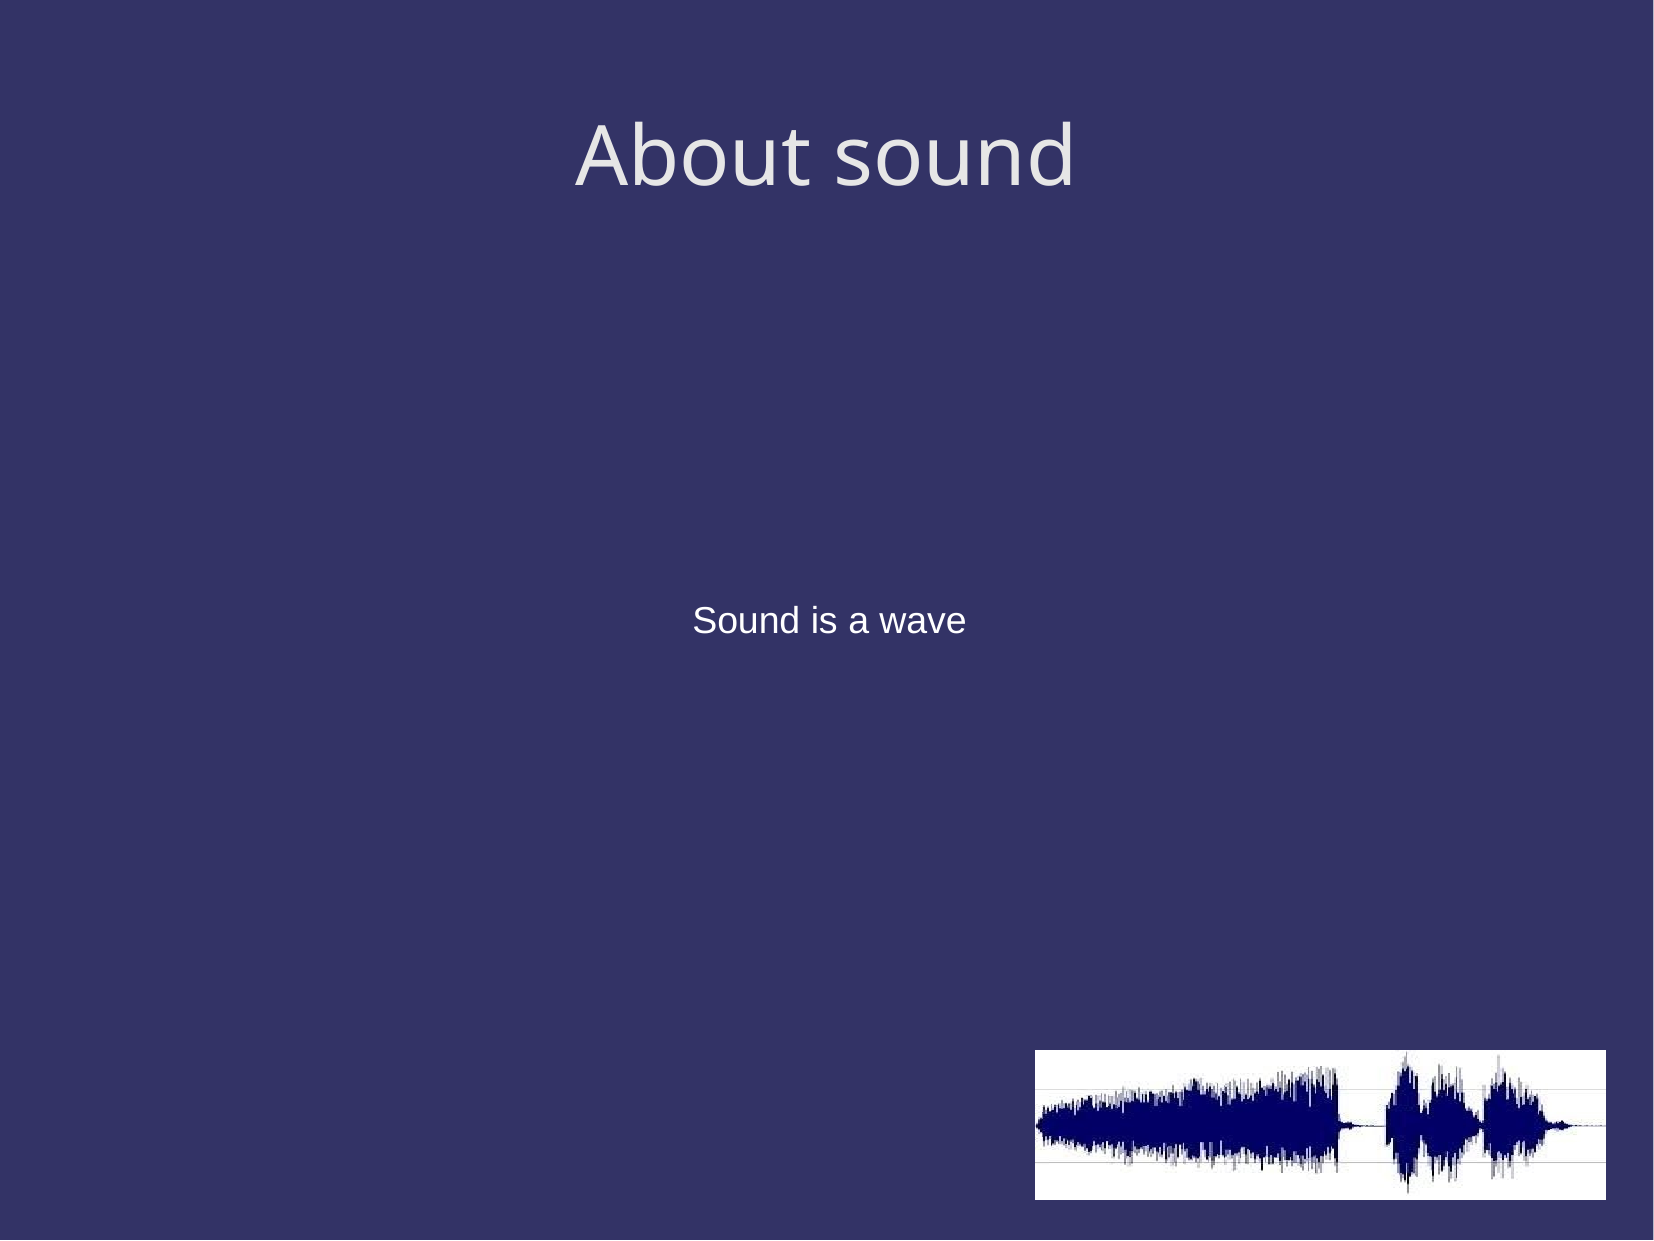

# About sound
Sound is a wave